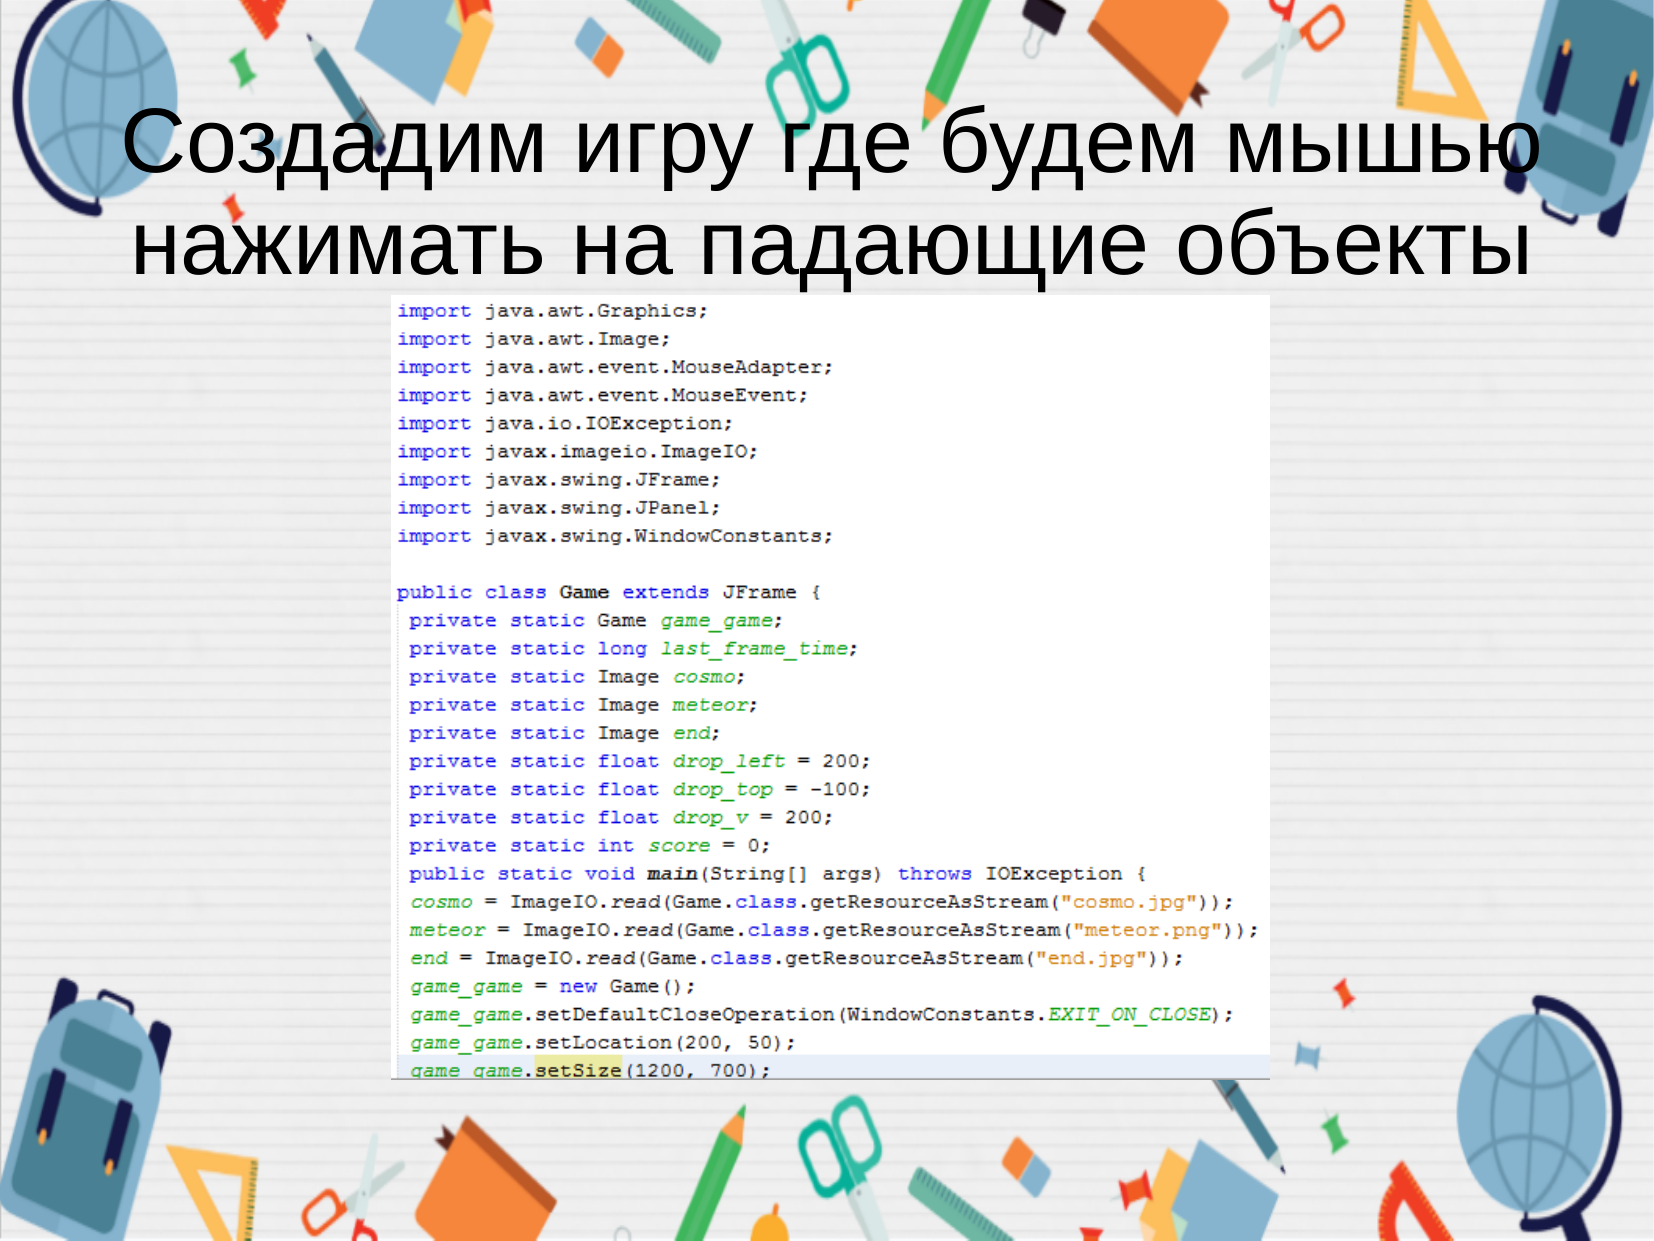

# Создадим игру где будем мышью нажимать на падающие объекты